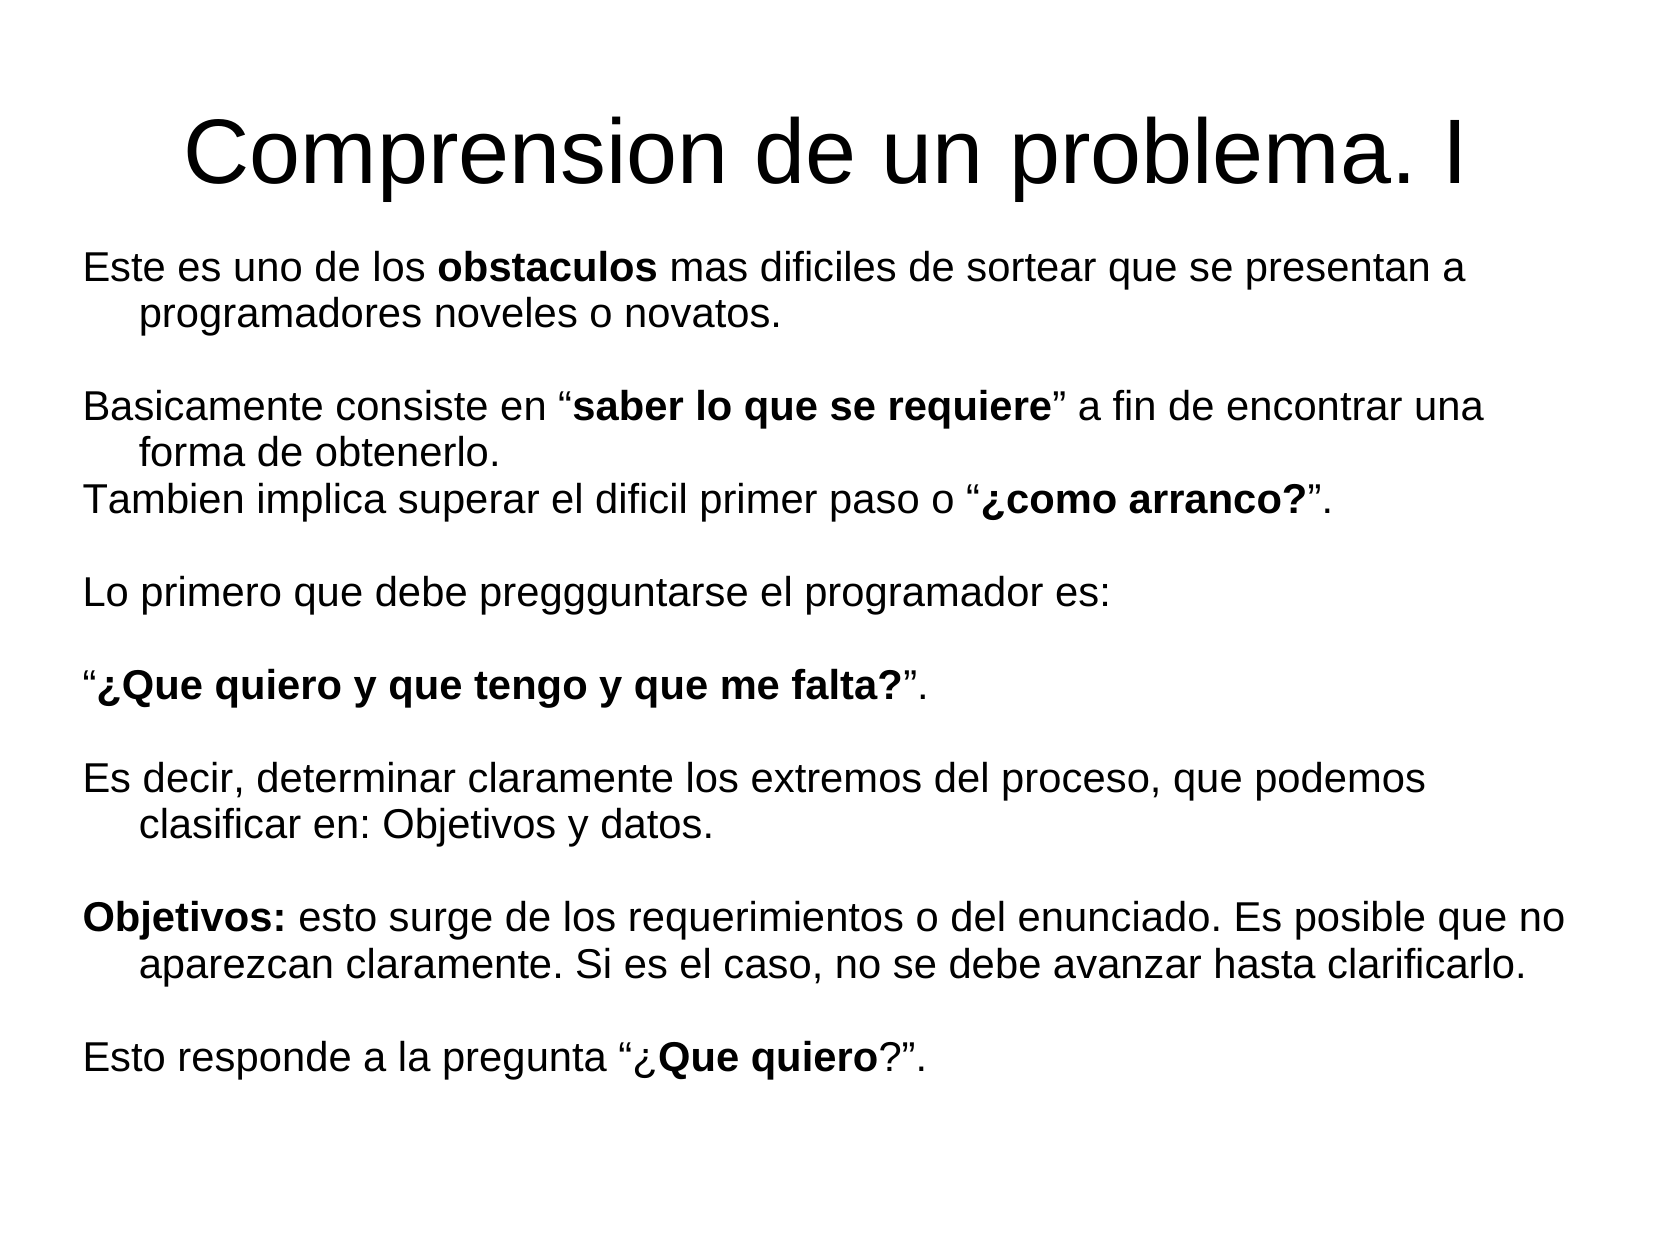

# Comprension de un problema. I
Este es uno de los obstaculos mas dificiles de sortear que se presentan a programadores noveles o novatos.
Basicamente consiste en “saber lo que se requiere” a fin de encontrar una forma de obtenerlo.
Tambien implica superar el dificil primer paso o “¿como arranco?”.
Lo primero que debe preggguntarse el programador es:
“¿Que quiero y que tengo y que me falta?”.
Es decir, determinar claramente los extremos del proceso, que podemos clasificar en: Objetivos y datos.
Objetivos: esto surge de los requerimientos o del enunciado. Es posible que no aparezcan claramente. Si es el caso, no se debe avanzar hasta clarificarlo.
Esto responde a la pregunta “¿Que quiero?”.